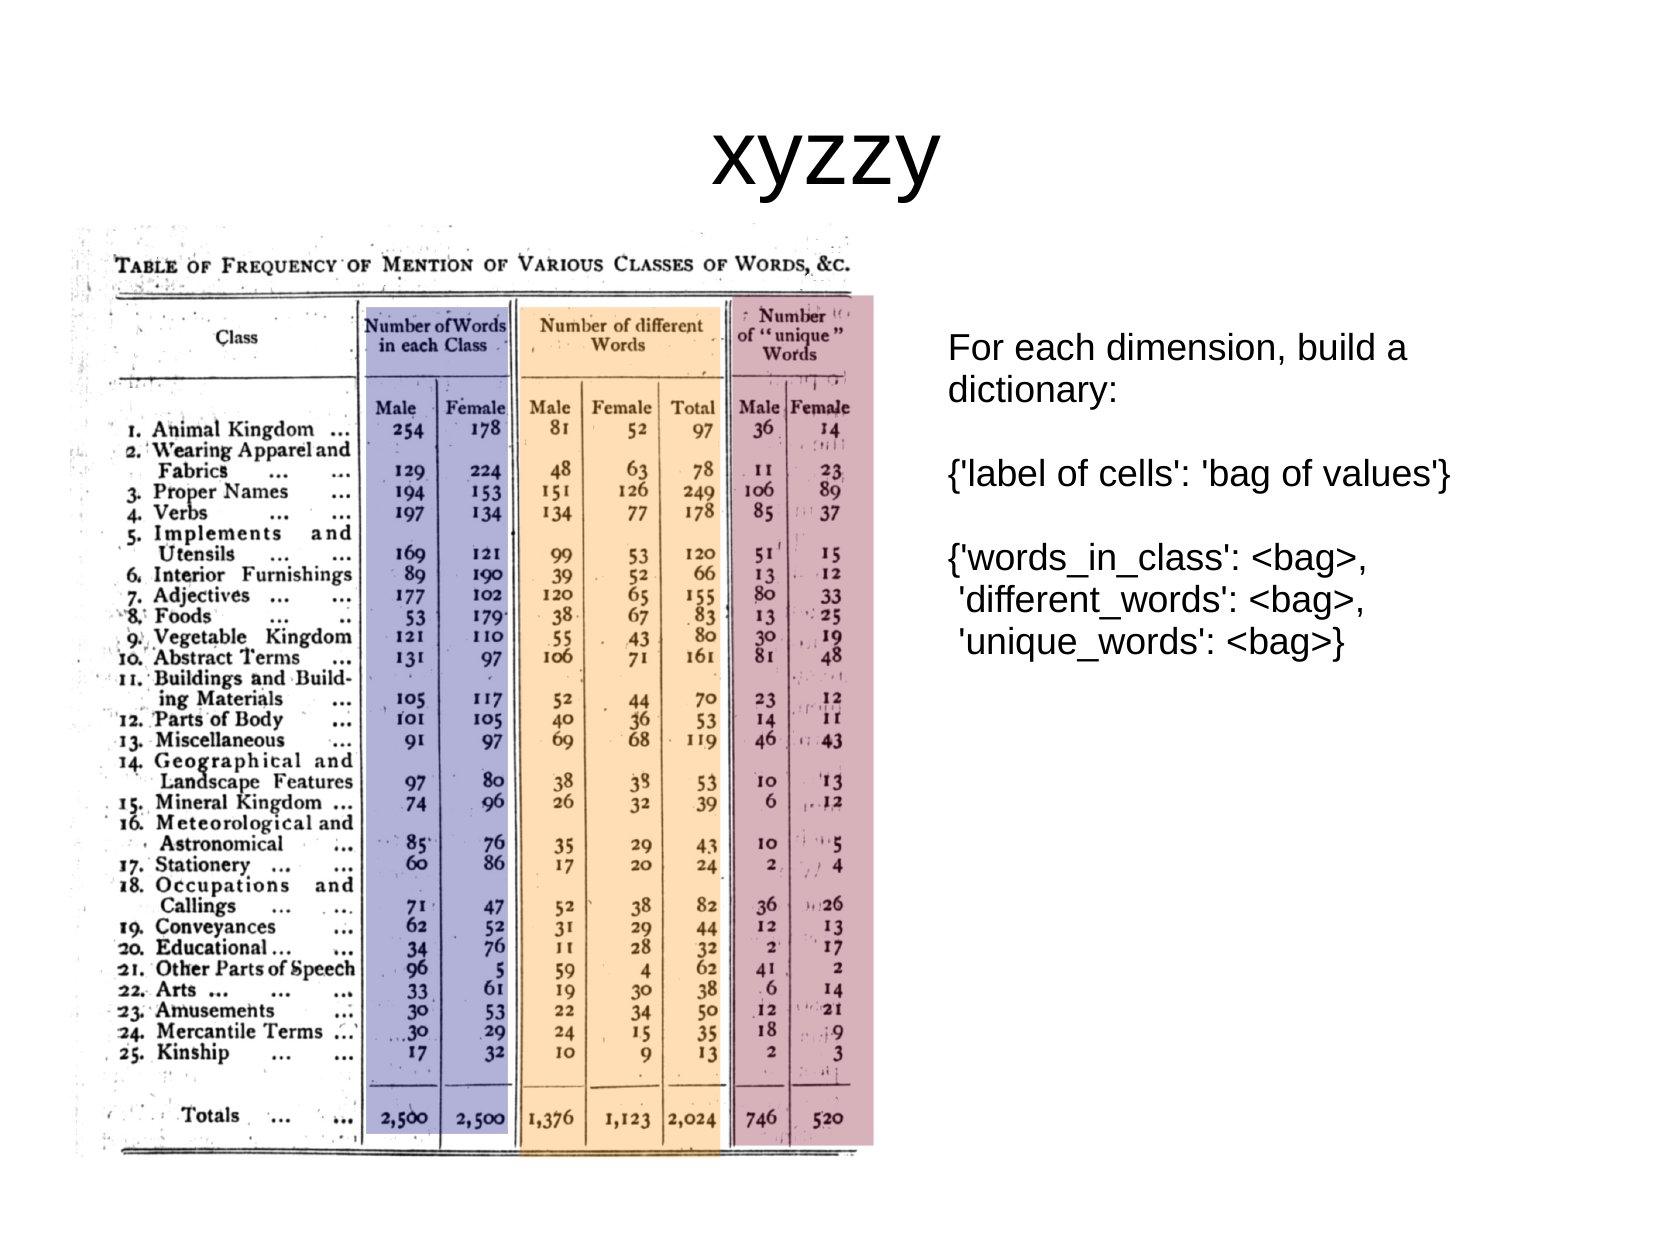

# xyzzy
For each dimension, build a dictionary:
{'label of cells': 'bag of values'}
{'words_in_class': <bag>,
 'different_words': <bag>,
 'unique_words': <bag>}